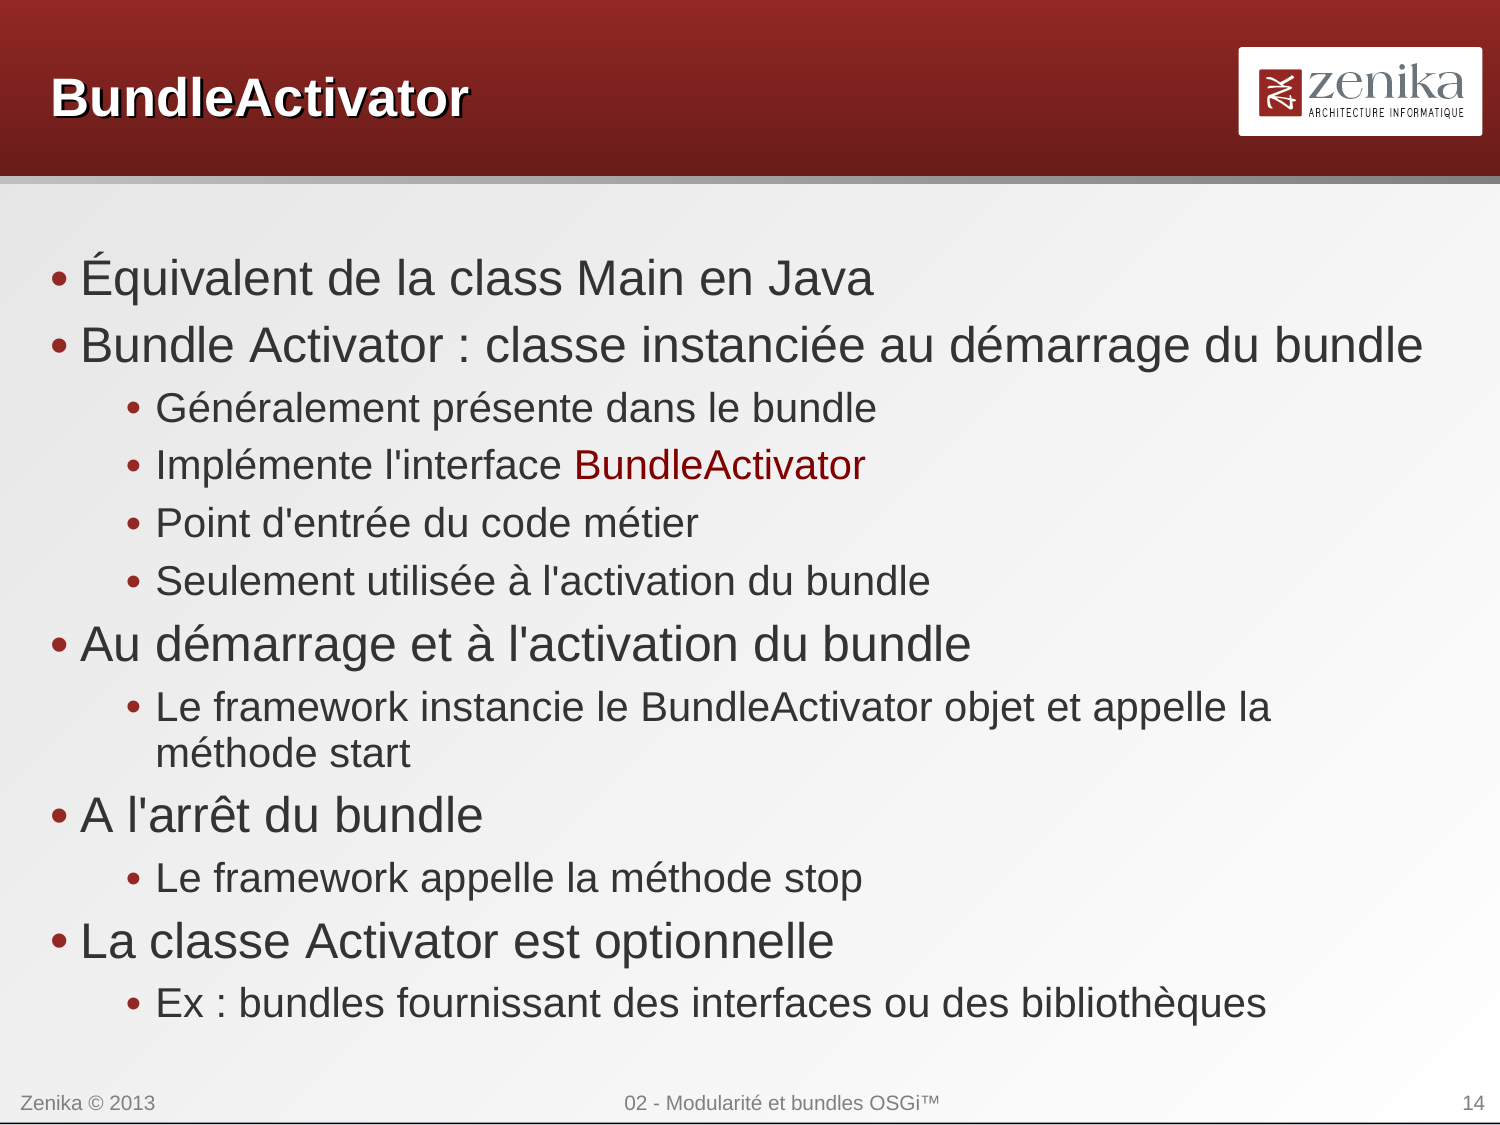

# BundleActivator
Équivalent de la class Main en Java
Bundle Activator : classe instanciée au démarrage du bundle
Généralement présente dans le bundle
Implémente l'interface BundleActivator
Point d'entrée du code métier
Seulement utilisée à l'activation du bundle
Au démarrage et à l'activation du bundle
Le framework instancie le BundleActivator objet et appelle la méthode start
A l'arrêt du bundle
Le framework appelle la méthode stop
La classe Activator est optionnelle
Ex : bundles fournissant des interfaces ou des bibliothèques